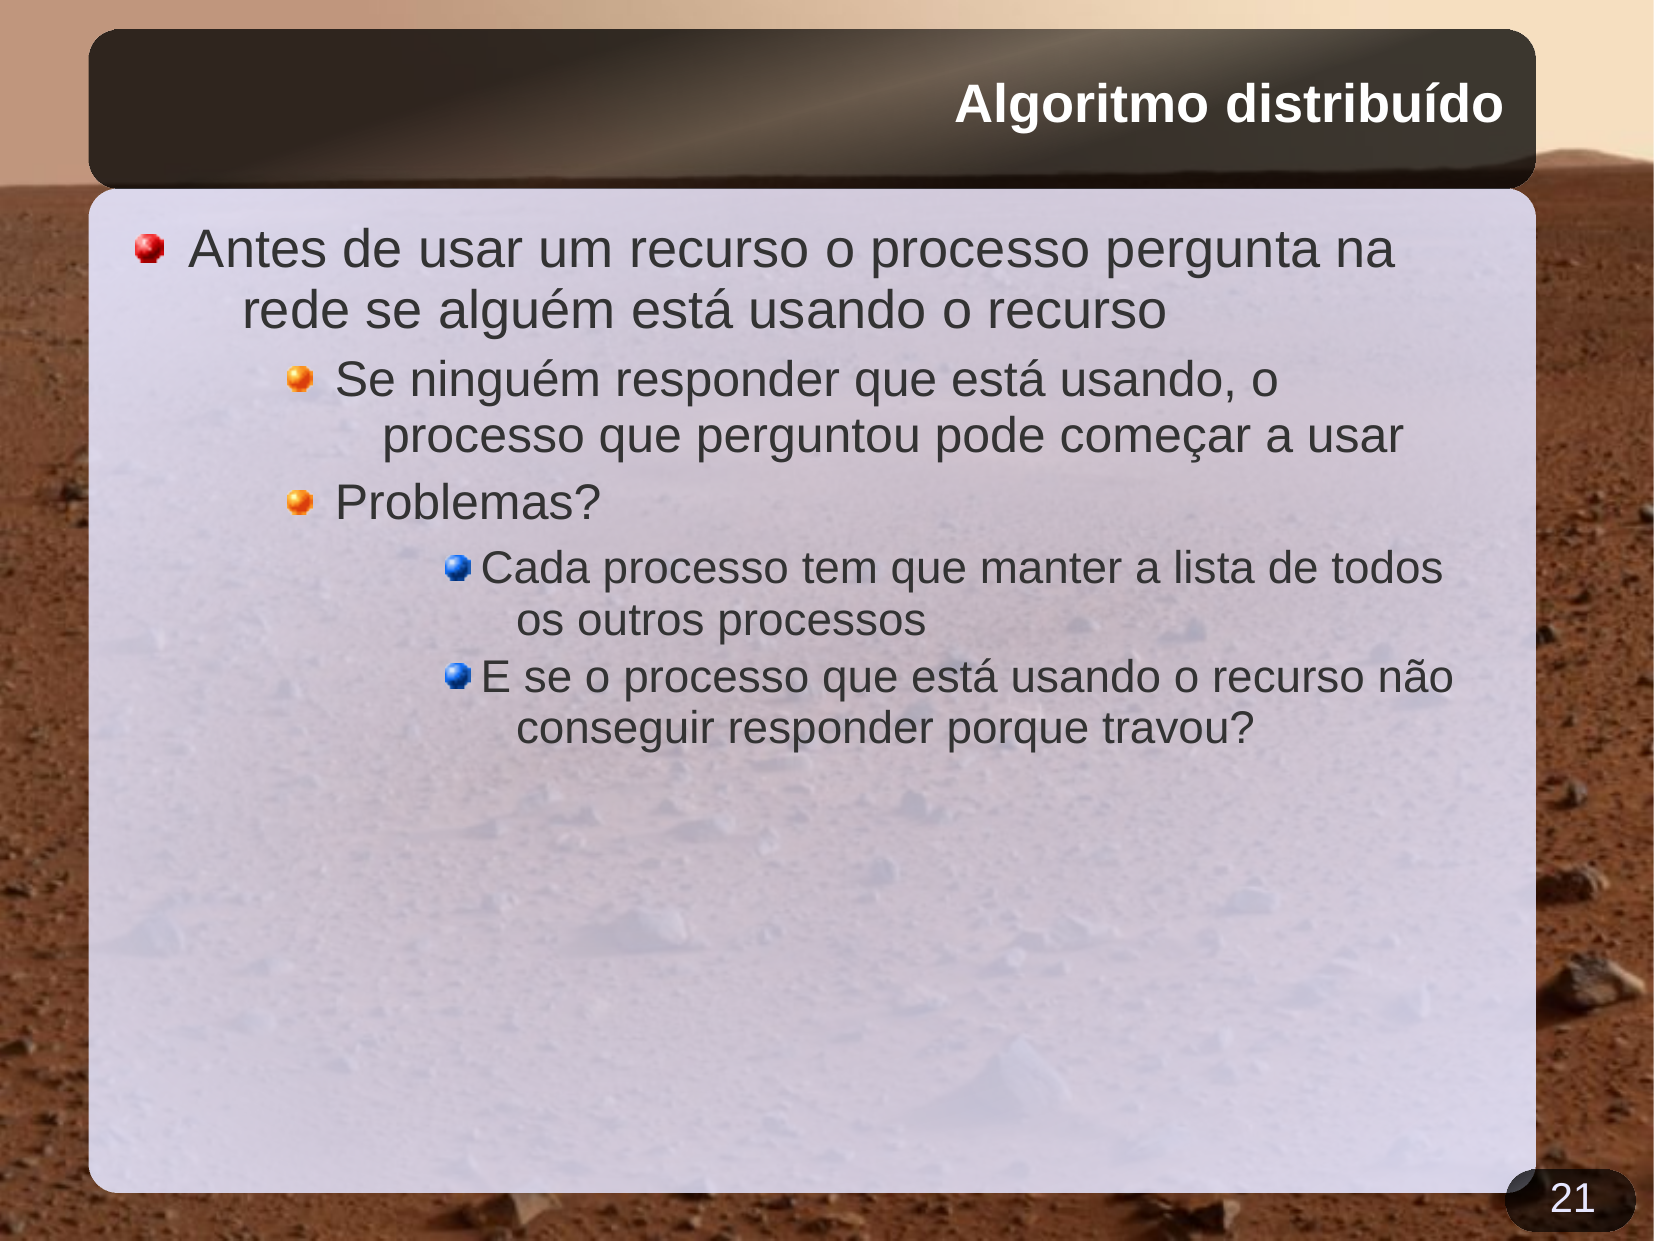

# Algoritmo distribuído
Antes de usar um recurso o processo pergunta na rede se alguém está usando o recurso
Se ninguém responder que está usando, o processo que perguntou pode começar a usar
Problemas?
Cada processo tem que manter a lista de todos os outros processos
E se o processo que está usando o recurso não conseguir responder porque travou?